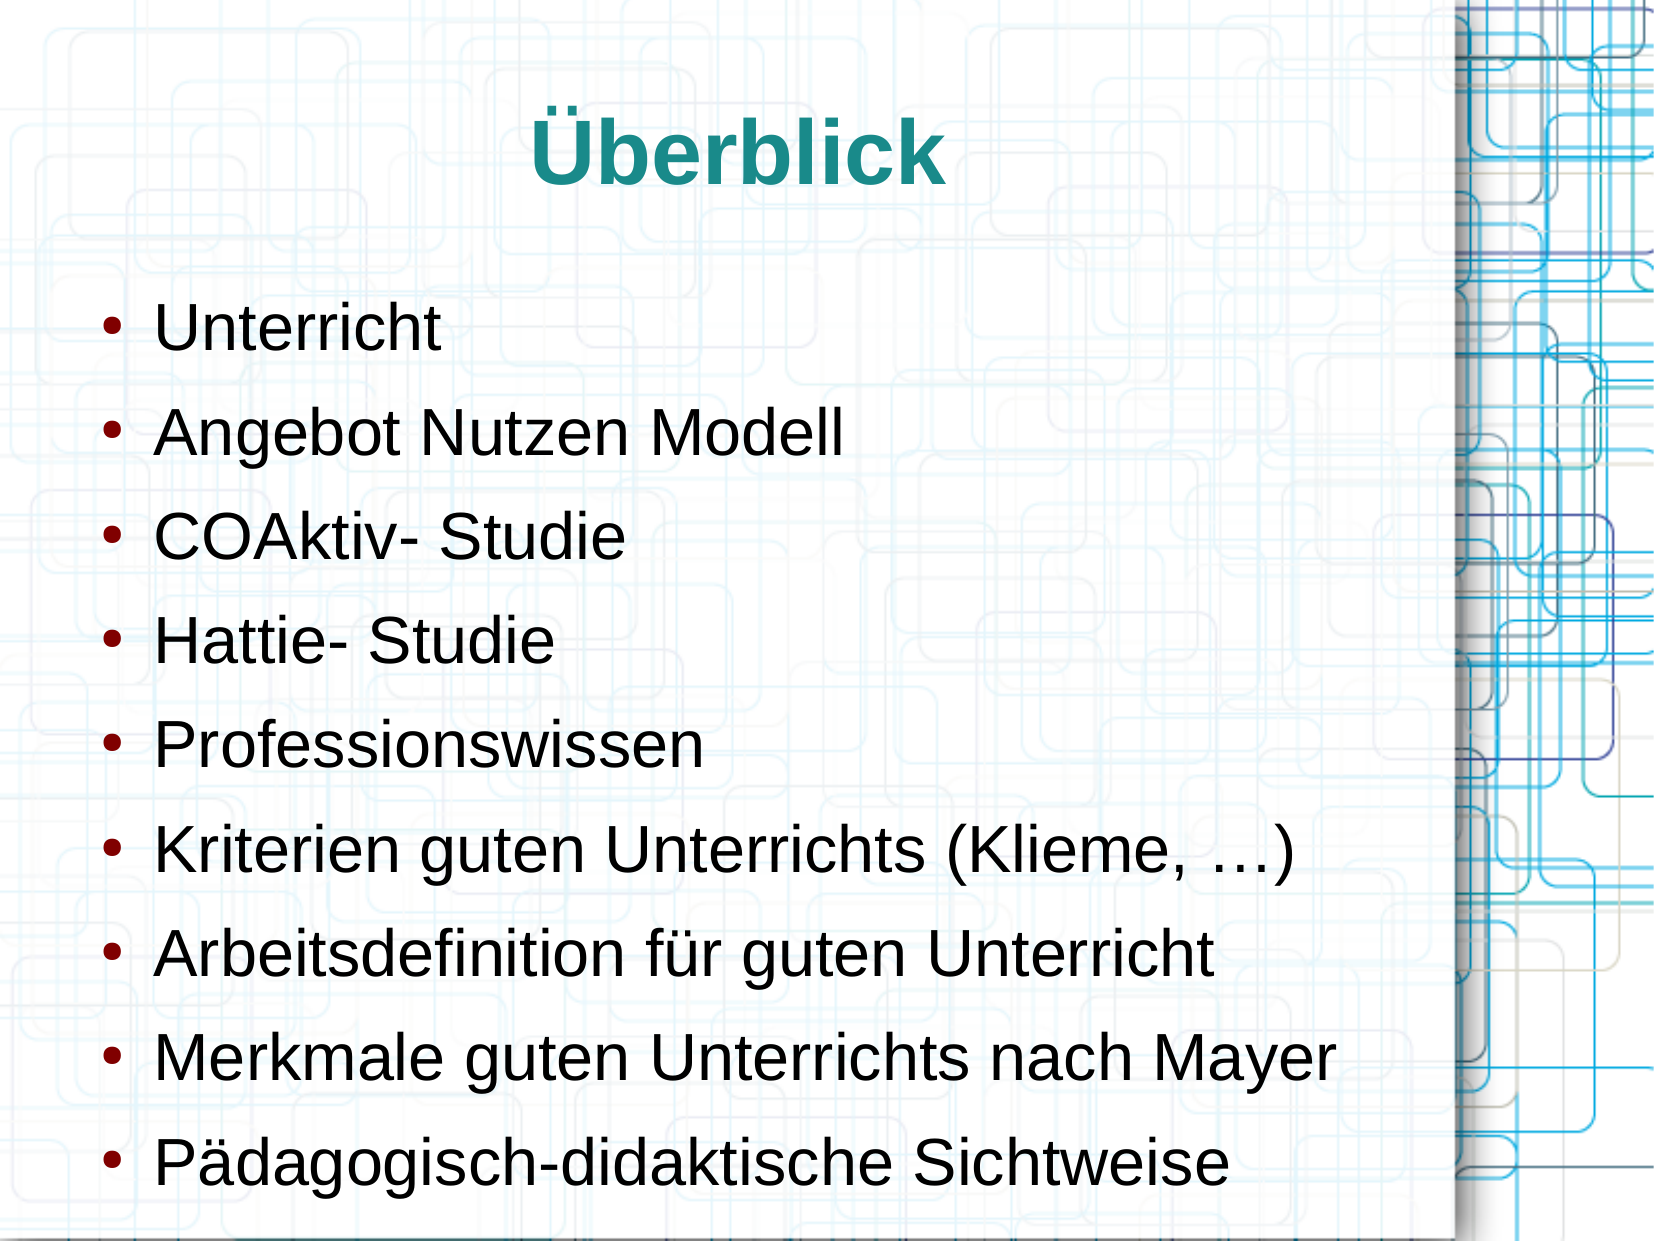

# Überblick
Unterricht
Angebot Nutzen Modell
COAktiv- Studie
Hattie- Studie
Professionswissen
Kriterien guten Unterrichts (Klieme, …)
Arbeitsdefinition für guten Unterricht
Merkmale guten Unterrichts nach Mayer
Pädagogisch-didaktische Sichtweise